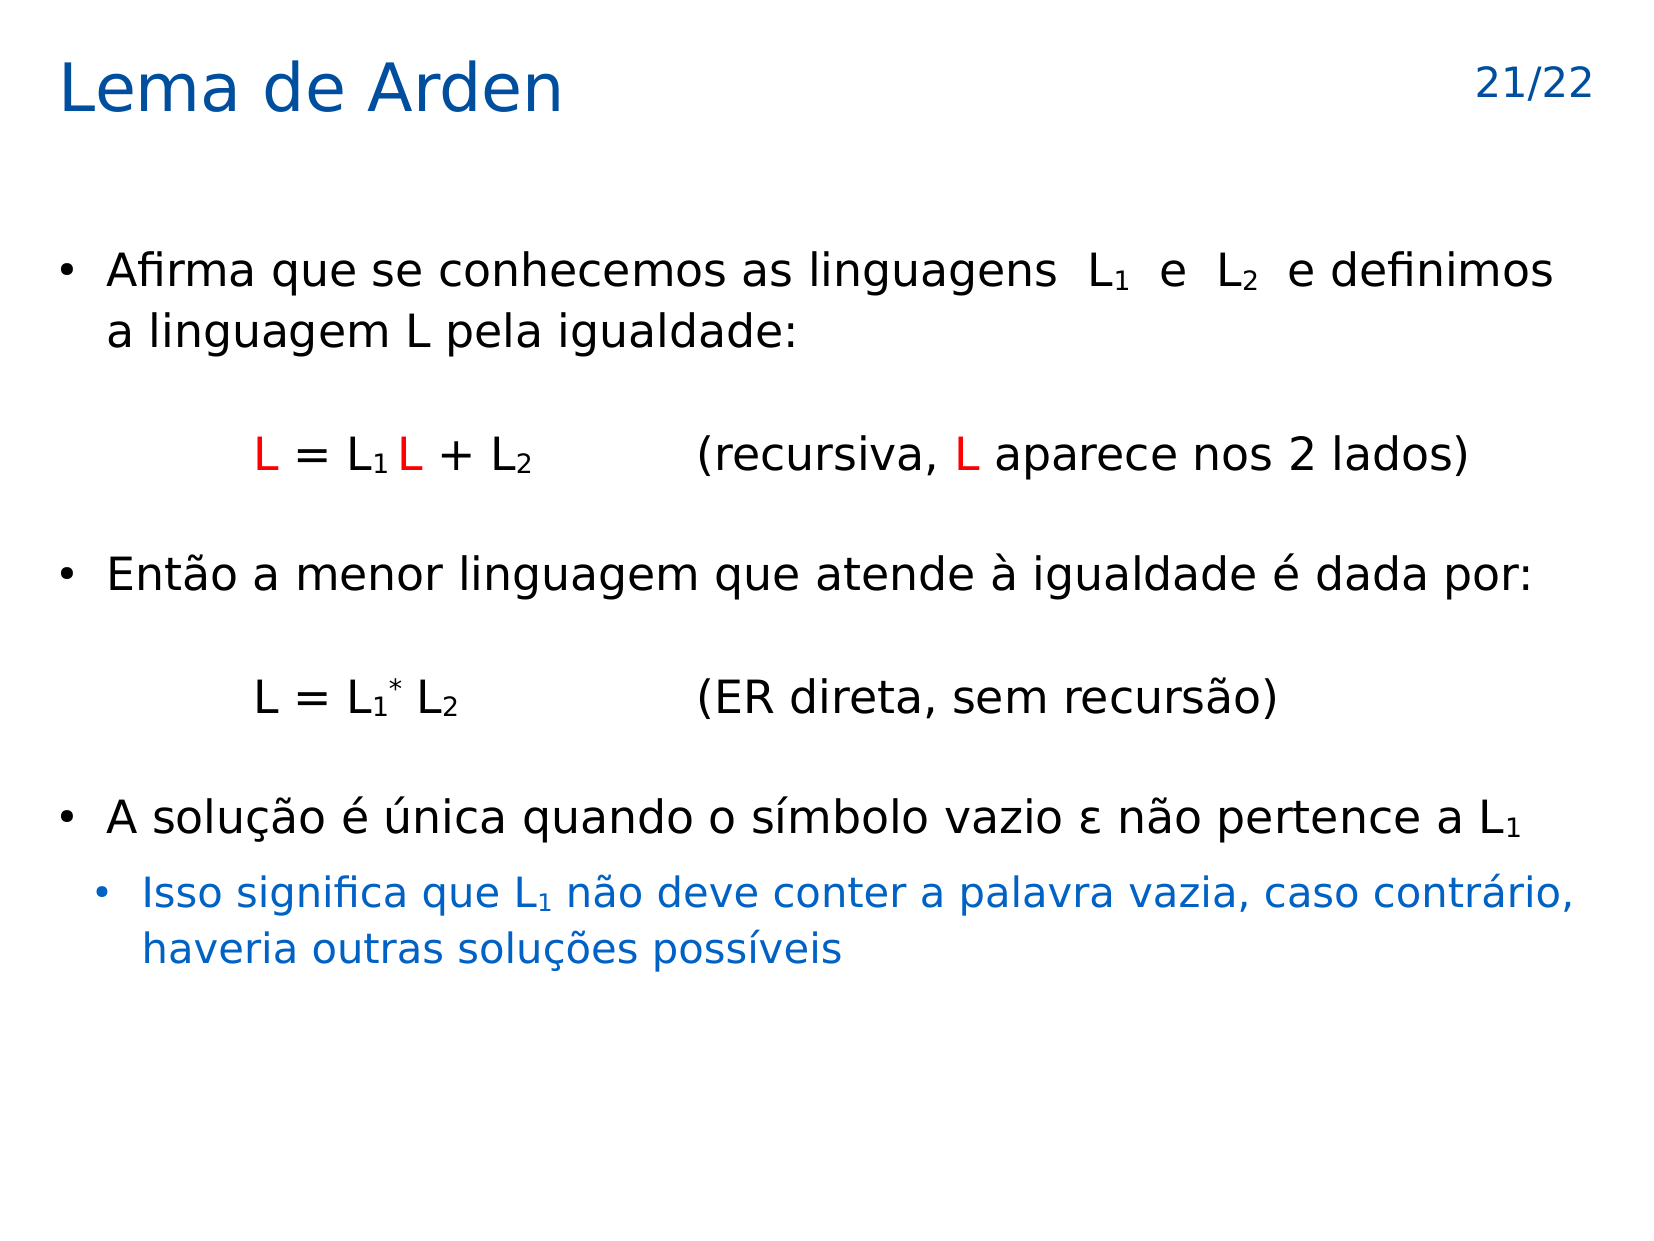

# Lema de Arden
21
Afirma que se conhecemos as linguagens L1 e L2 e definimos a linguagem L pela igualdade:
		L = L1 L + L2 	(recursiva, L aparece nos 2 lados)
Então a menor linguagem que atende à igualdade é dada por:
		L = L1* L2 		(ER direta, sem recursão)
A solução é única quando o símbolo vazio ε não pertence a L1
Isso significa que L1 não deve conter a palavra vazia, caso contrário, haveria outras soluções possíveis